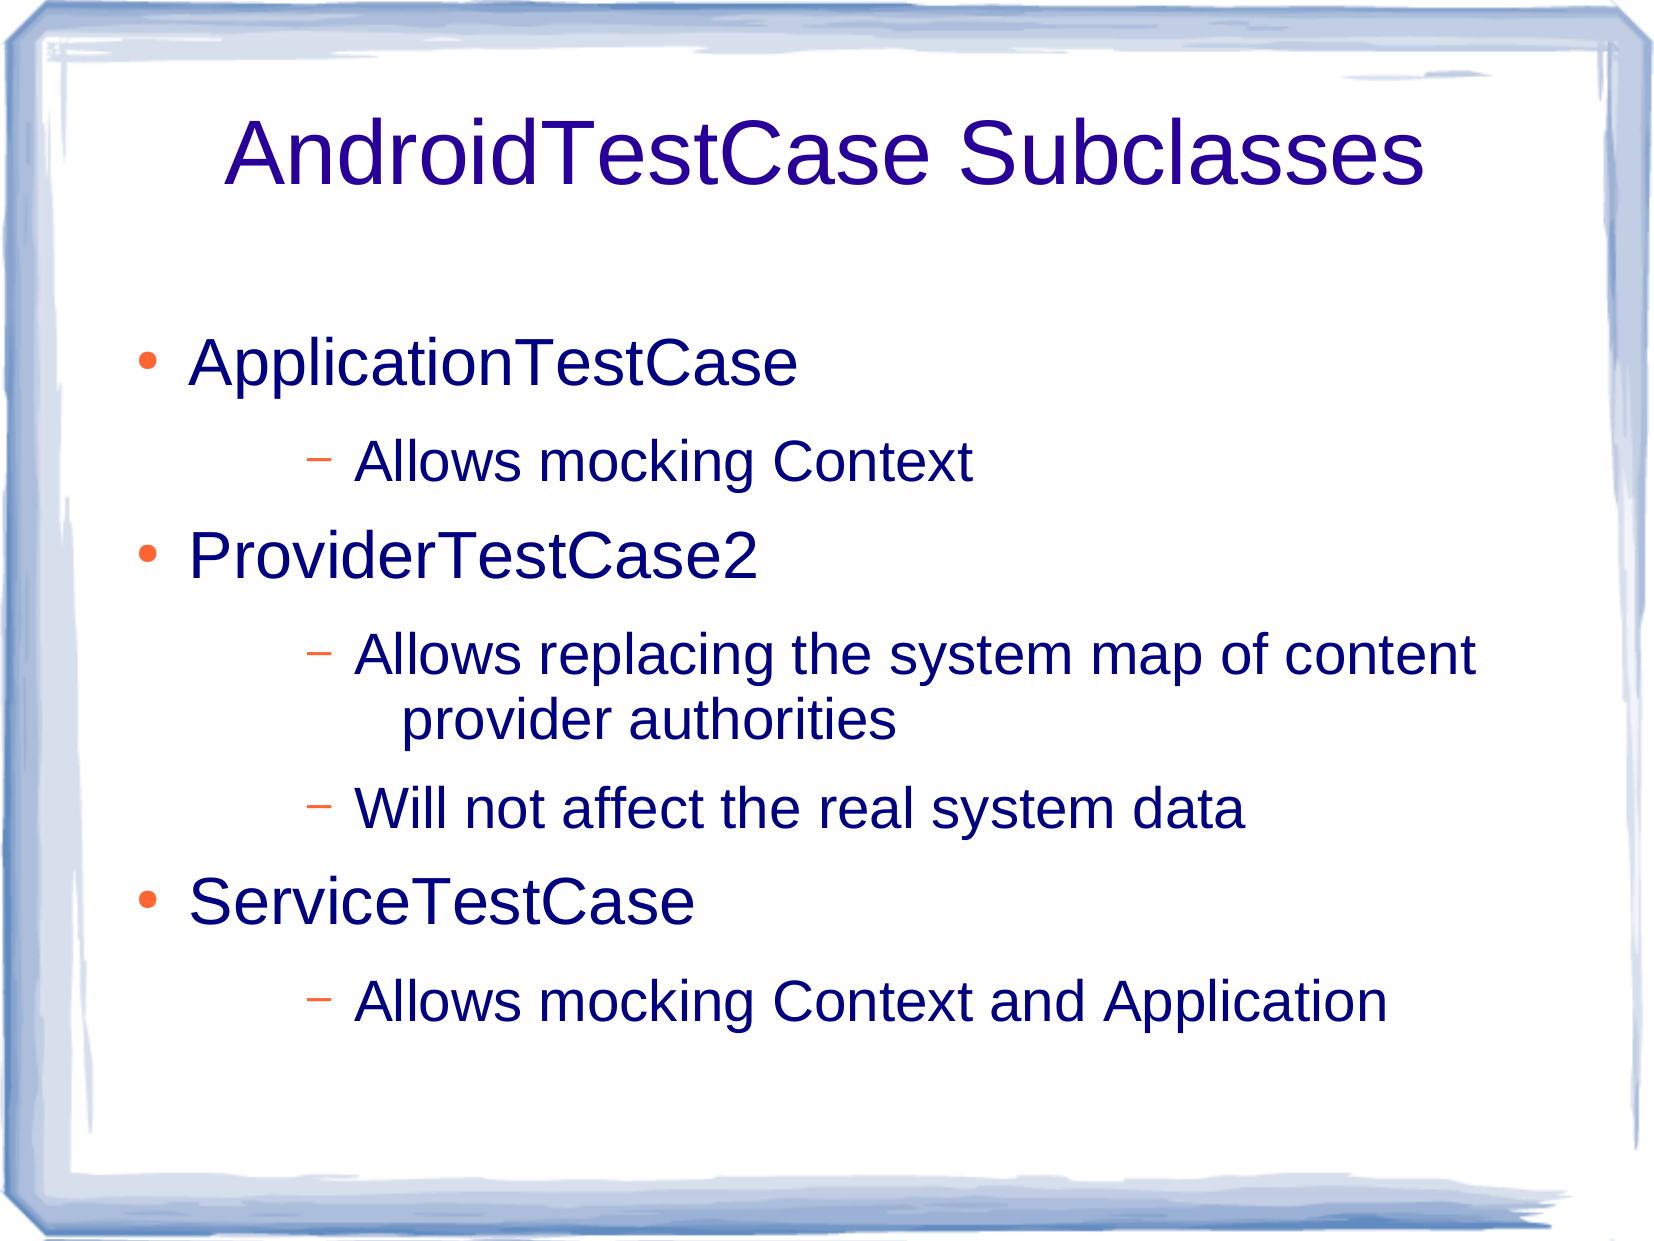

# AndroidTestCase Subclasses
ApplicationTestCase
Allows mocking Context
ProviderTestCase2
Allows replacing the system map of content provider authorities
Will not affect the real system data
ServiceTestCase
Allows mocking Context and Application